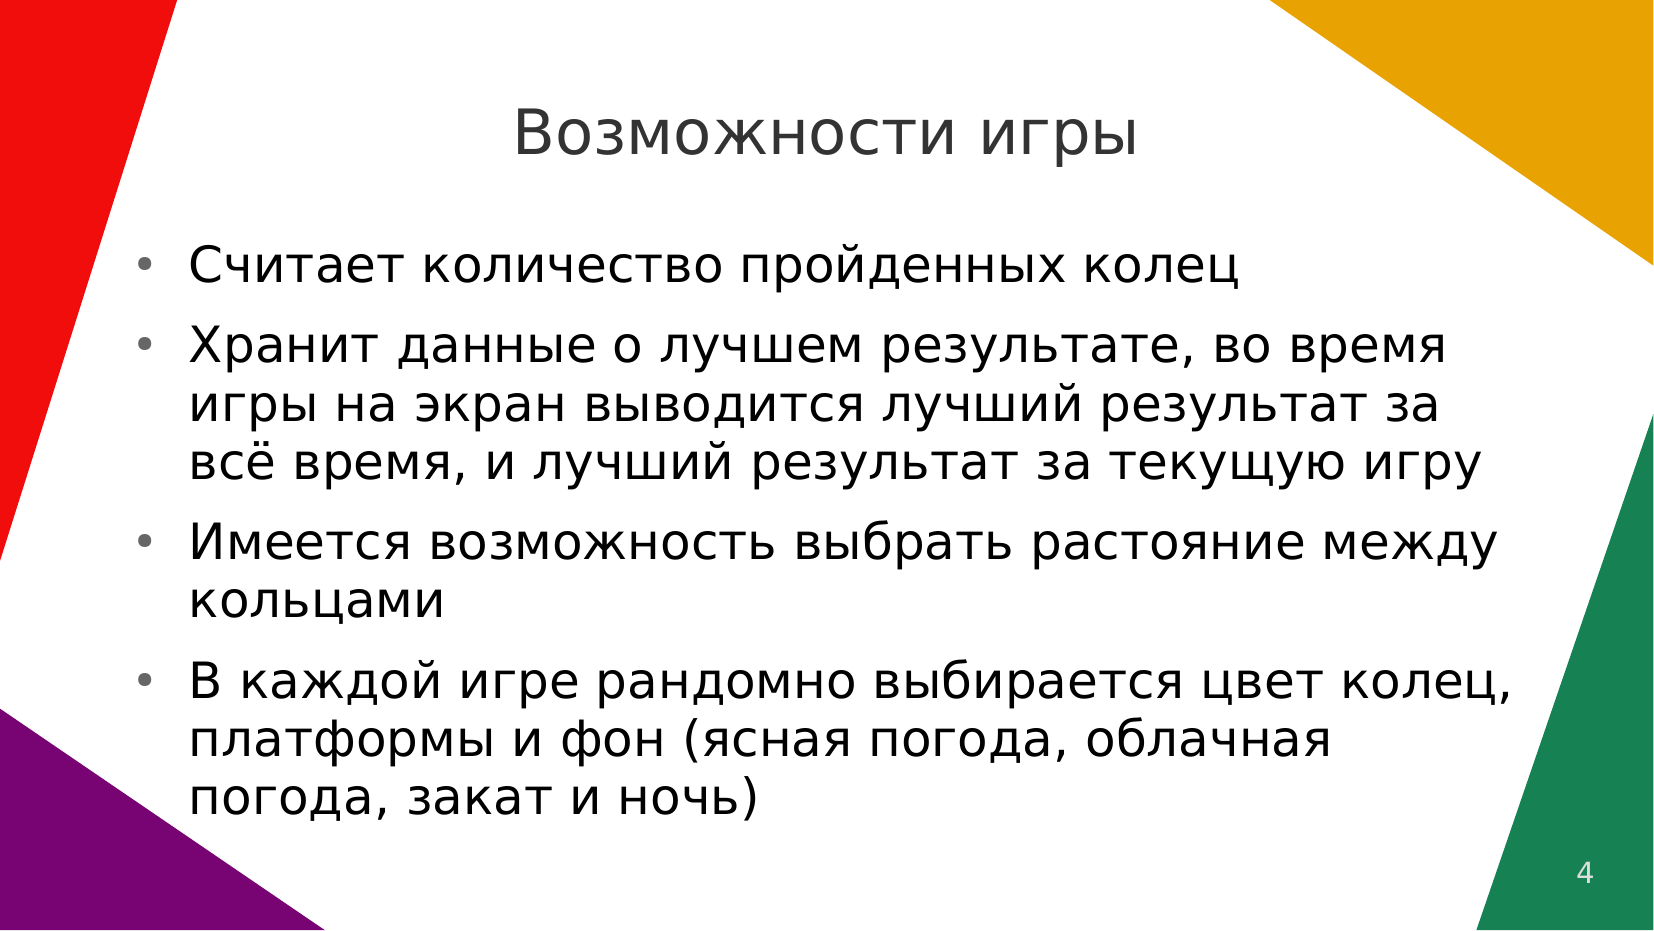

# Возможности игры
Считает количество пройденных колец
Хранит данные о лучшем результате, во время игры на экран выводится лучший результат за всё время, и лучший результат за текущую игру
Имеется возможность выбрать растояние между кольцами
В каждой игре рандомно выбирается цвет колец, платформы и фон (ясная погода, облачная погода, закат и ночь)
4